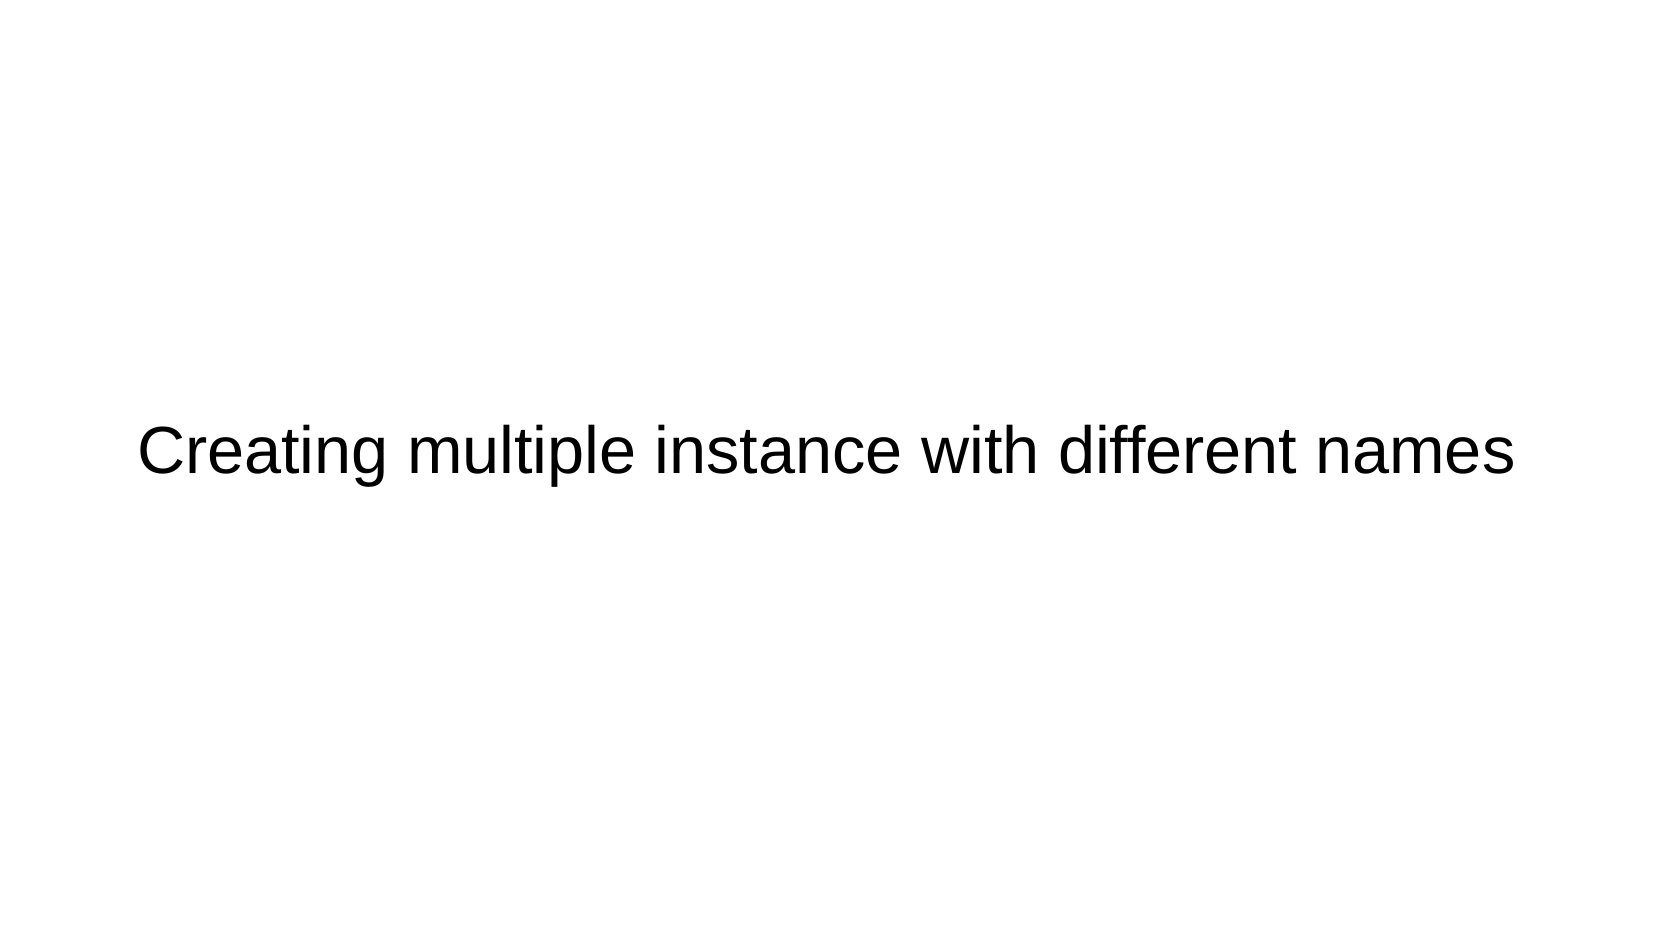

# Creating multiple instance with different names